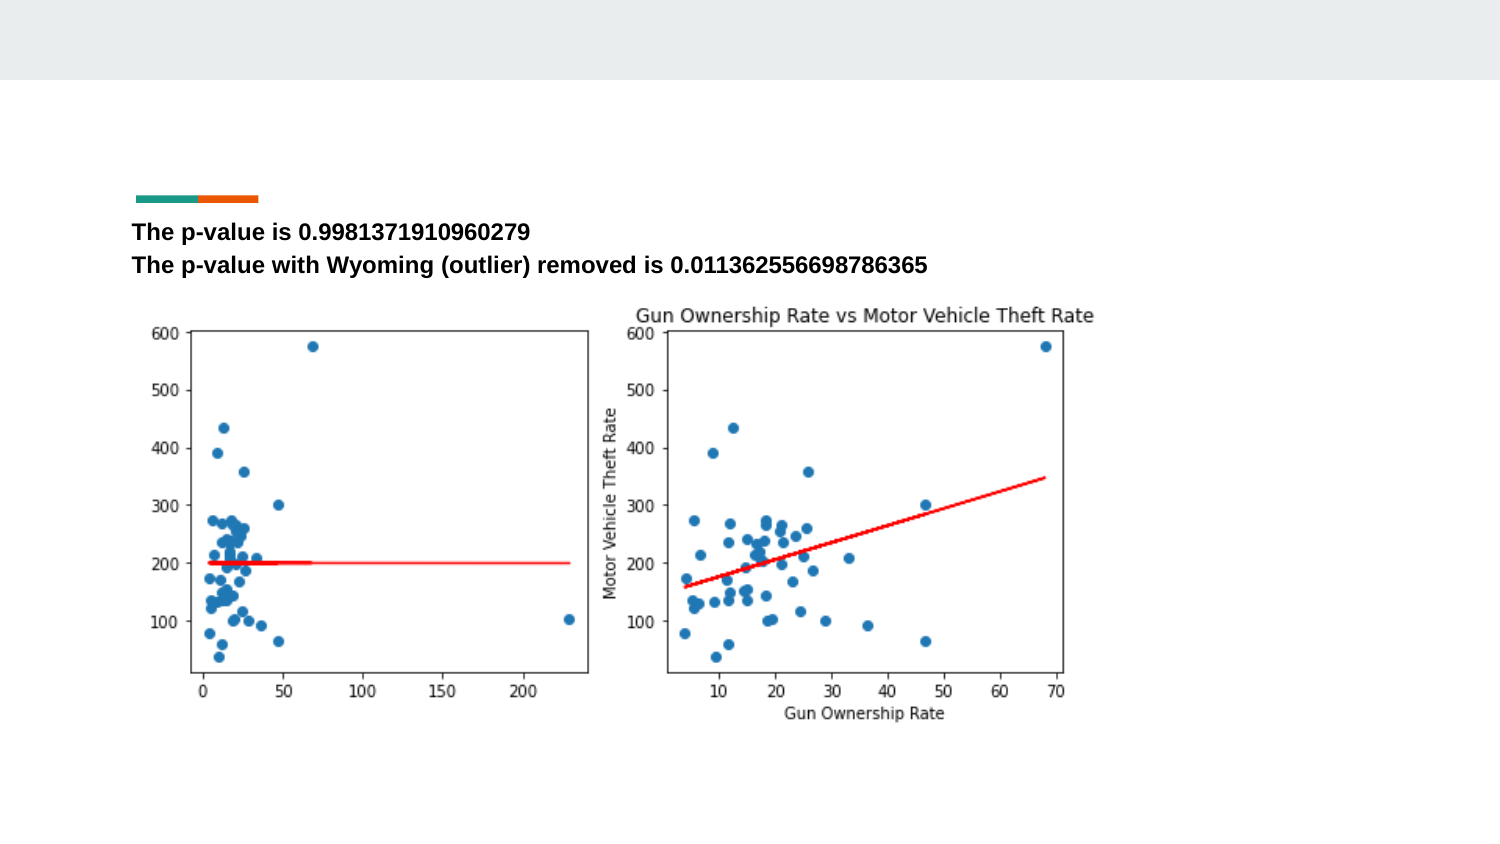

# The p-value is 0.9981371910960279
The p-value with Wyoming (outlier) removed is 0.011362556698786365